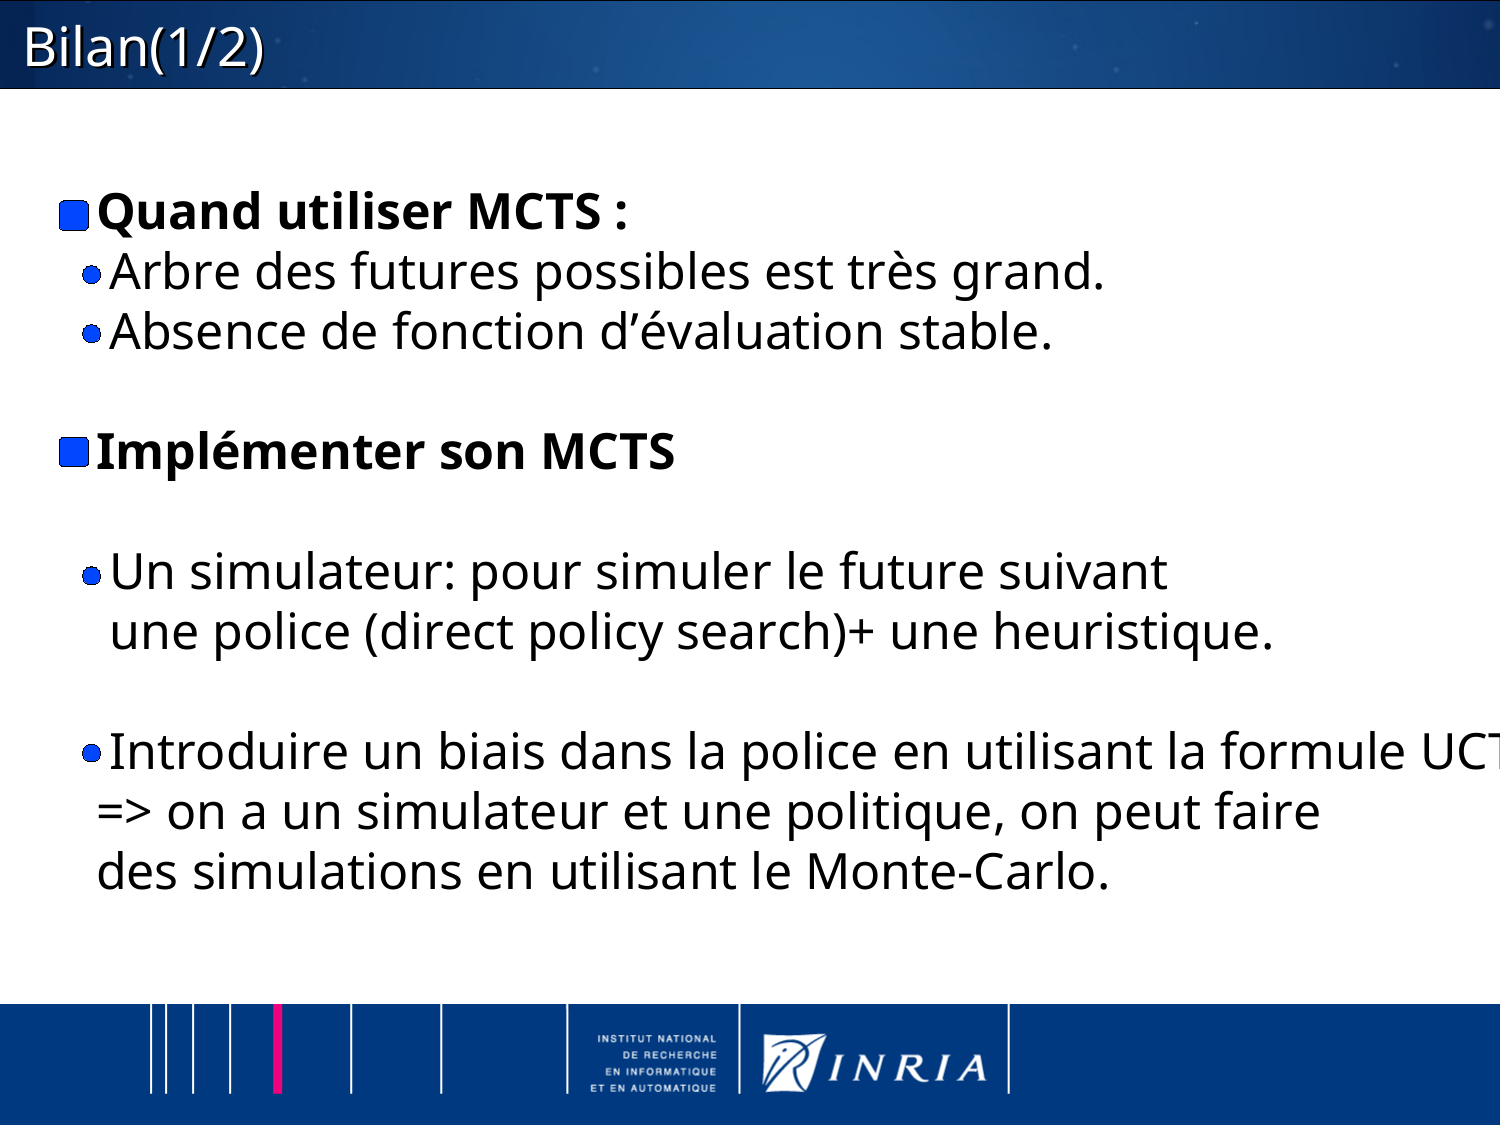

Bilan(1/2)
Quand utiliser MCTS :
 Arbre des futures possibles est très grand.
 Absence de fonction d’évaluation stable.
Implémenter son MCTS
 Un simulateur: pour simuler le future suivant
 une police (direct policy search)+ une heuristique.
 Introduire un biais dans la police en utilisant la formule UCT
=> on a un simulateur et une politique, on peut faire
des simulations en utilisant le Monte-Carlo.